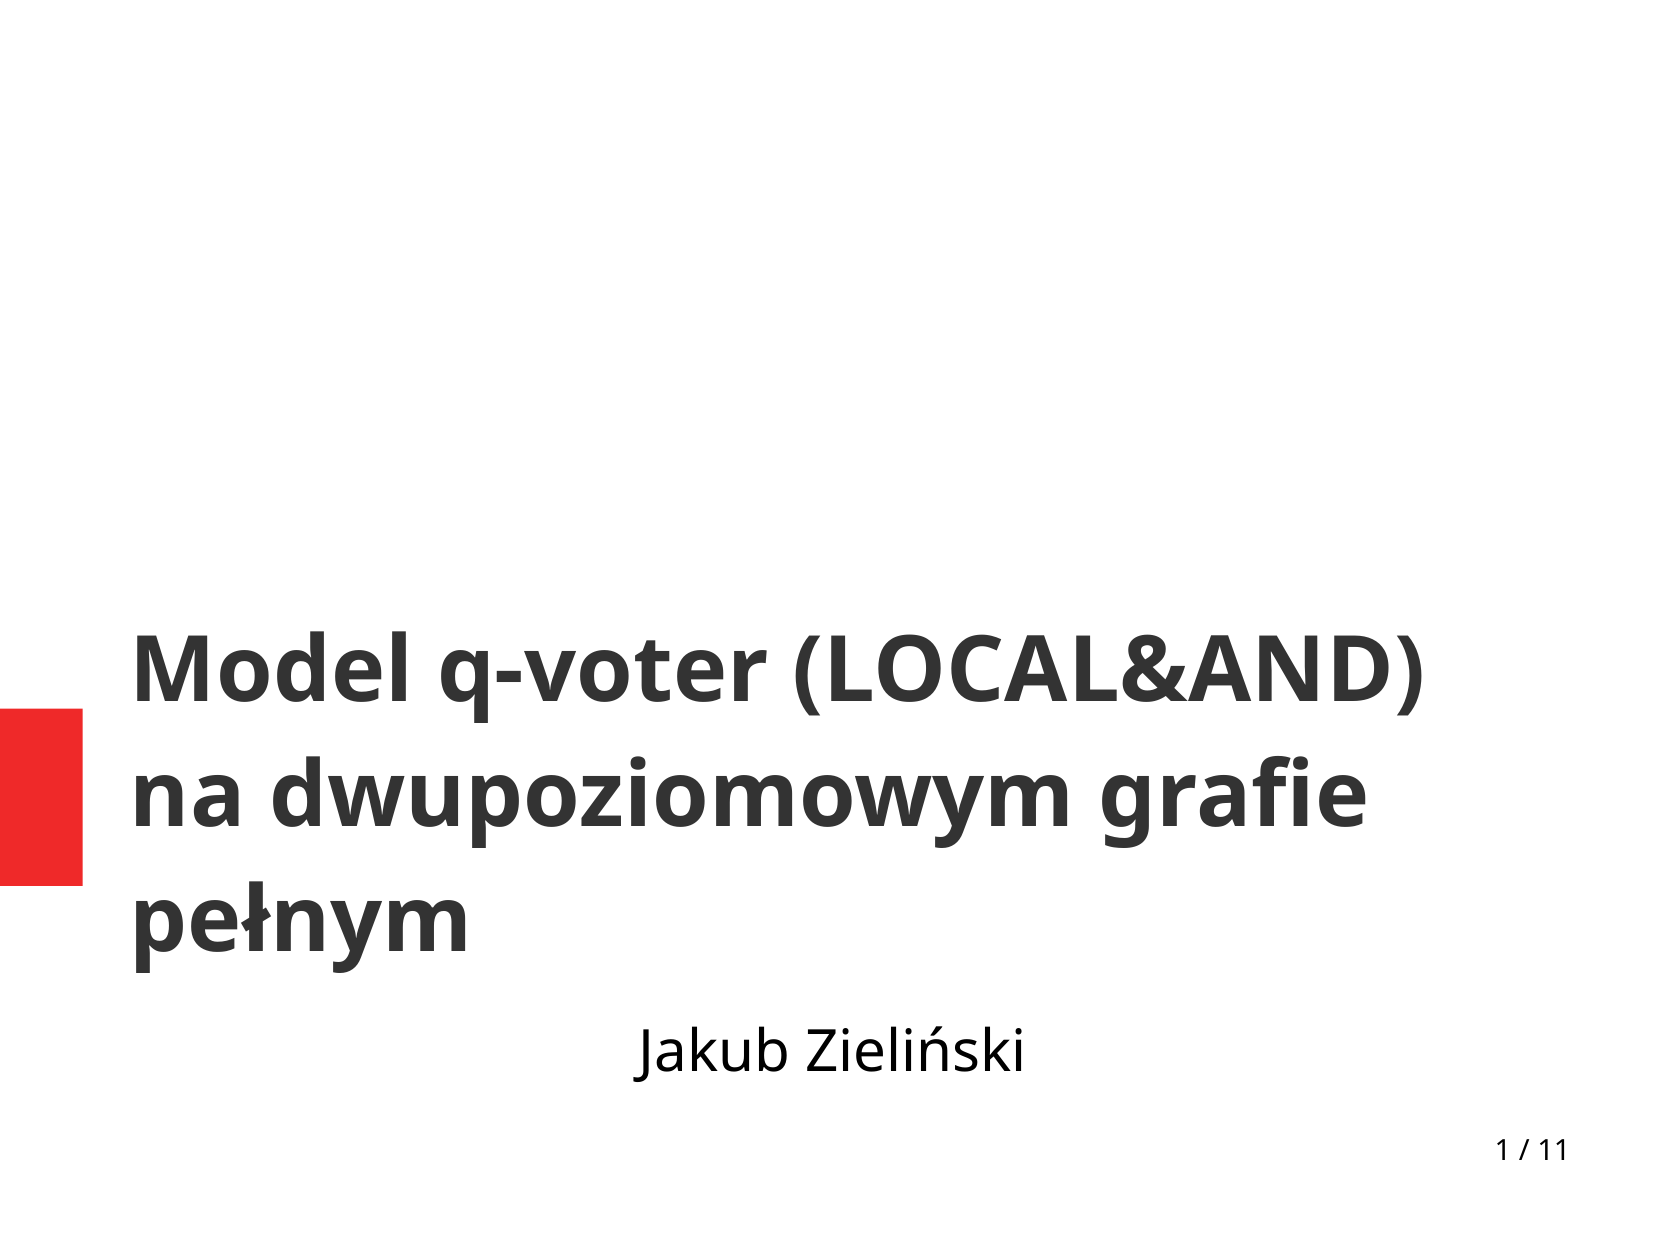

# Model q-voter (LOCAL&AND) na dwupoziomowym grafie pełnym
Jakub Zieliński
1